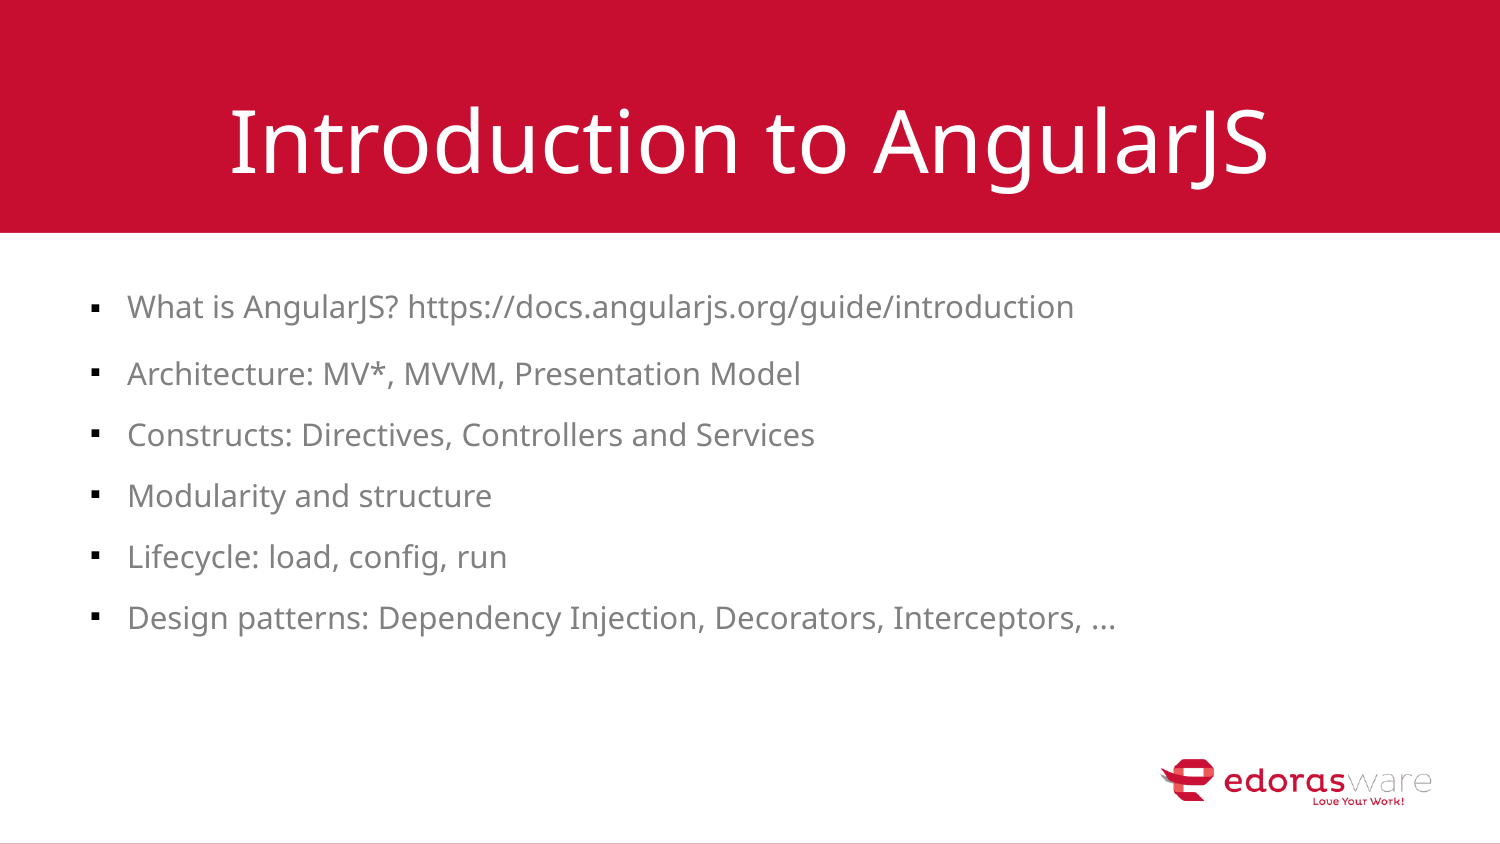

Introduction to AngularJS
# What is AngularJS? https://docs.angularjs.org/guide/introduction
Architecture: MV*, MVVM, Presentation Model
Constructs: Directives, Controllers and Services
Modularity and structure
Lifecycle: load, config, run
Design patterns: Dependency Injection, Decorators, Interceptors, ...